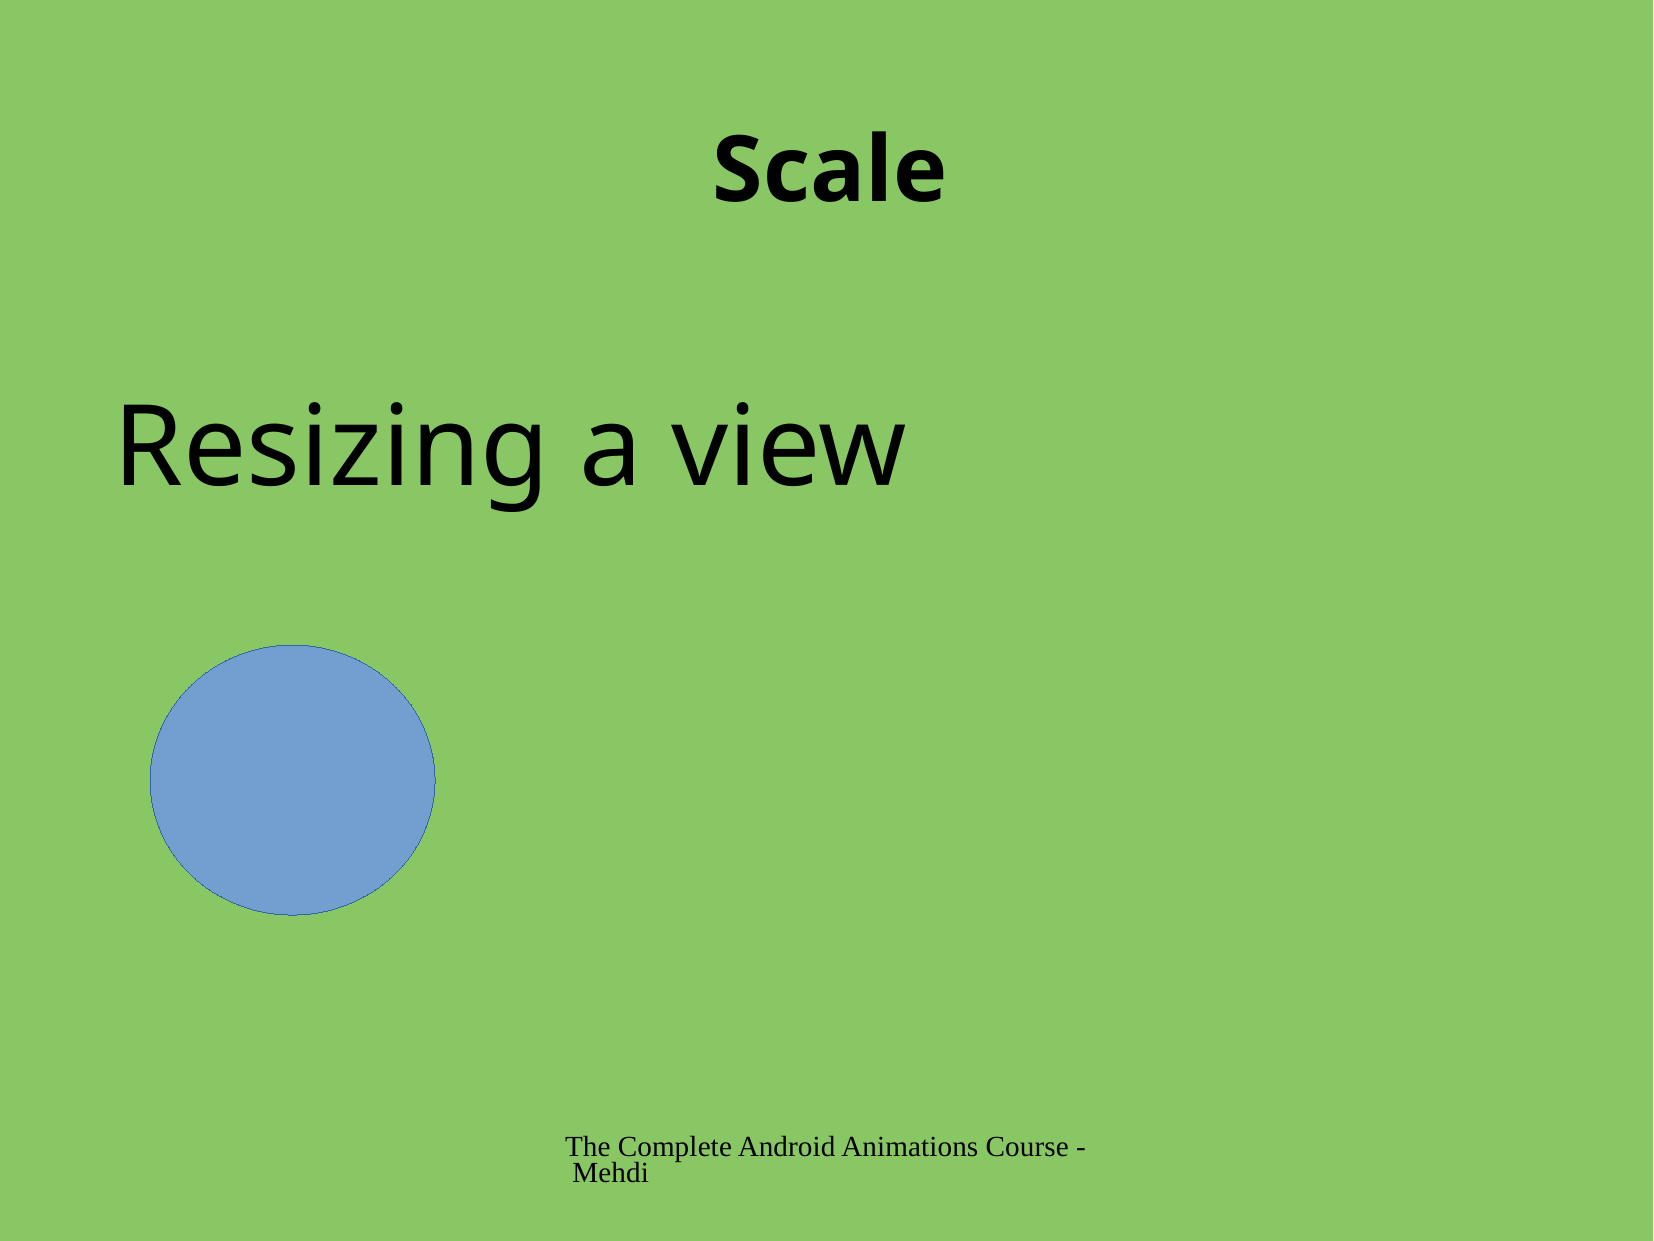

# Scale
Resizing a view
The Complete Android Animations Course - Mehdi